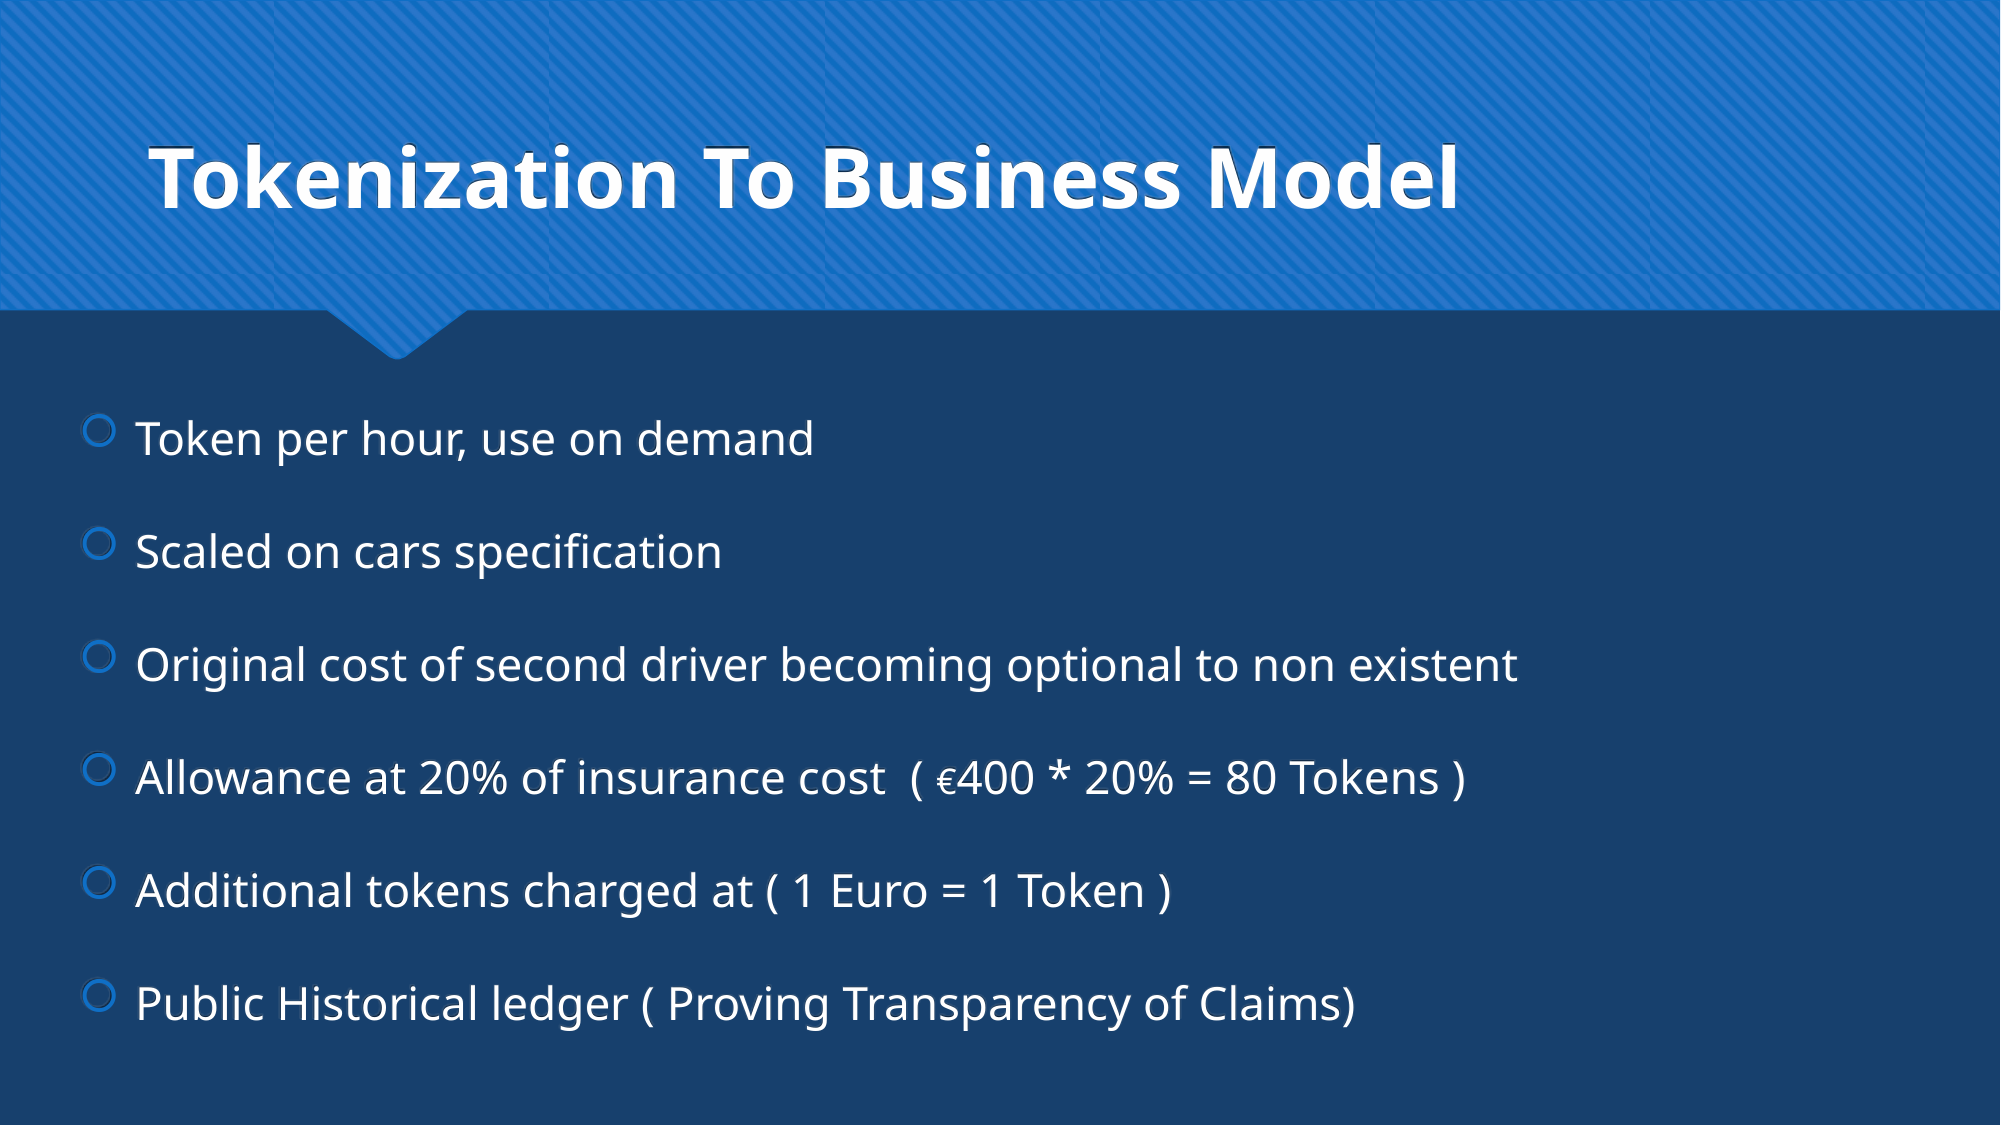

# Tokenization To Business Model
Token per hour, use on demand
Scaled on cars specification
Original cost of second driver becoming optional to non existent
Allowance at 20% of insurance cost ( €400 * 20% = 80 Tokens )
Additional tokens charged at ( 1 Euro = 1 Token )
Public Historical ledger ( Proving Transparency of Claims)